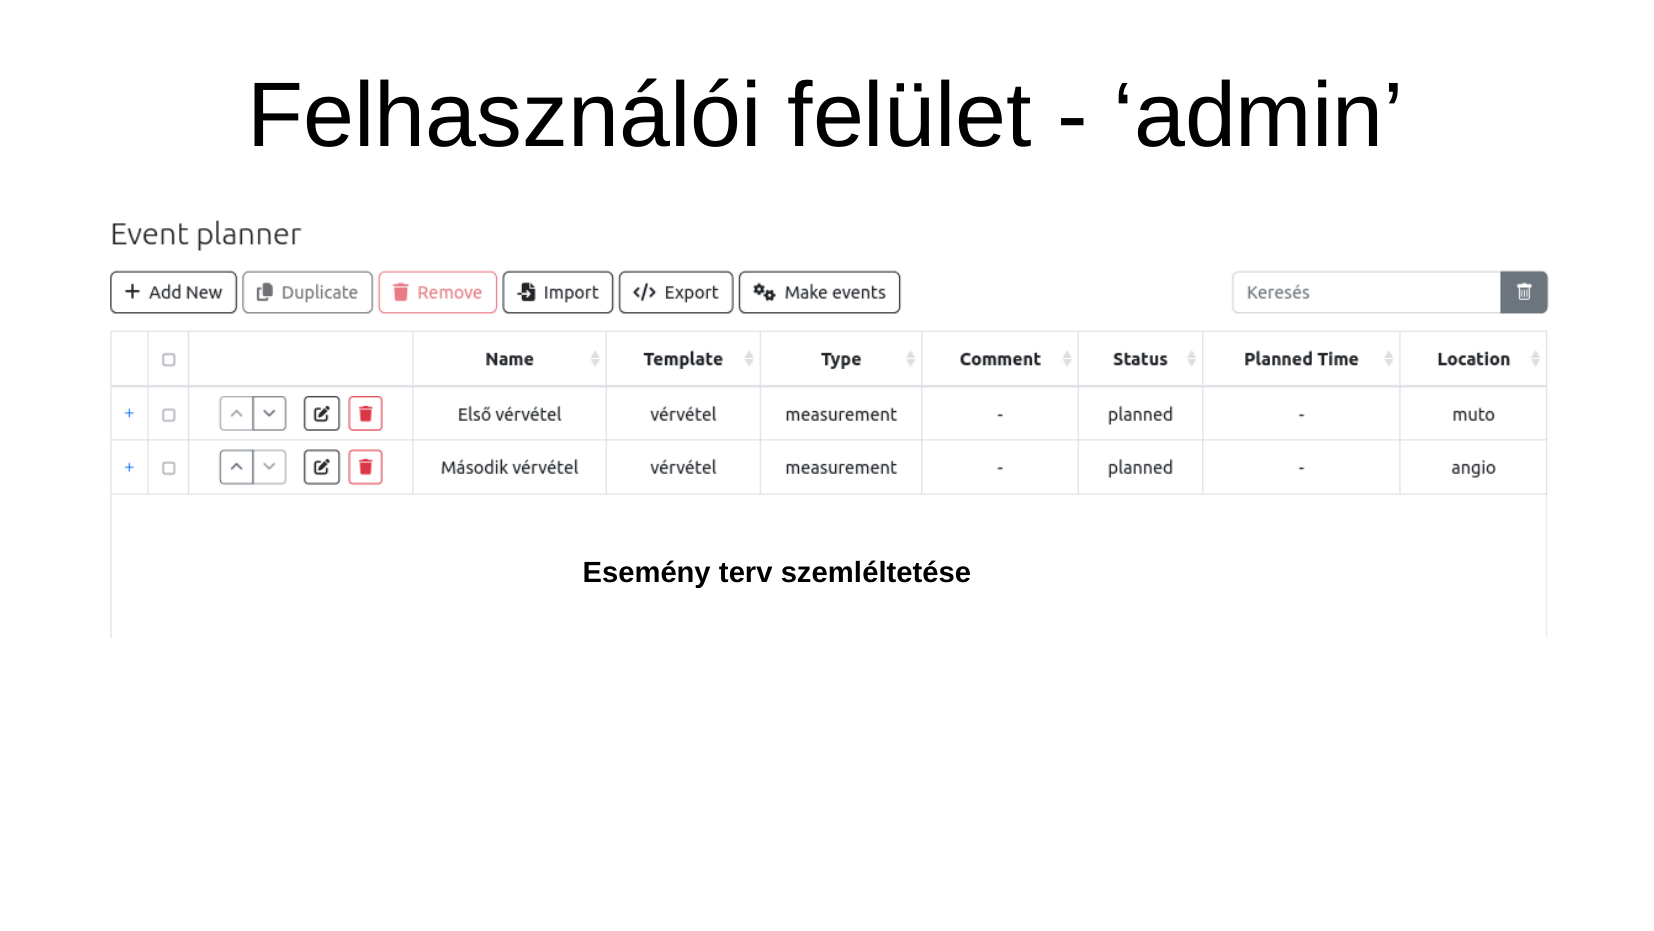

# Felhasználói felület - ‘admin’
Esemény terv szemléltetése